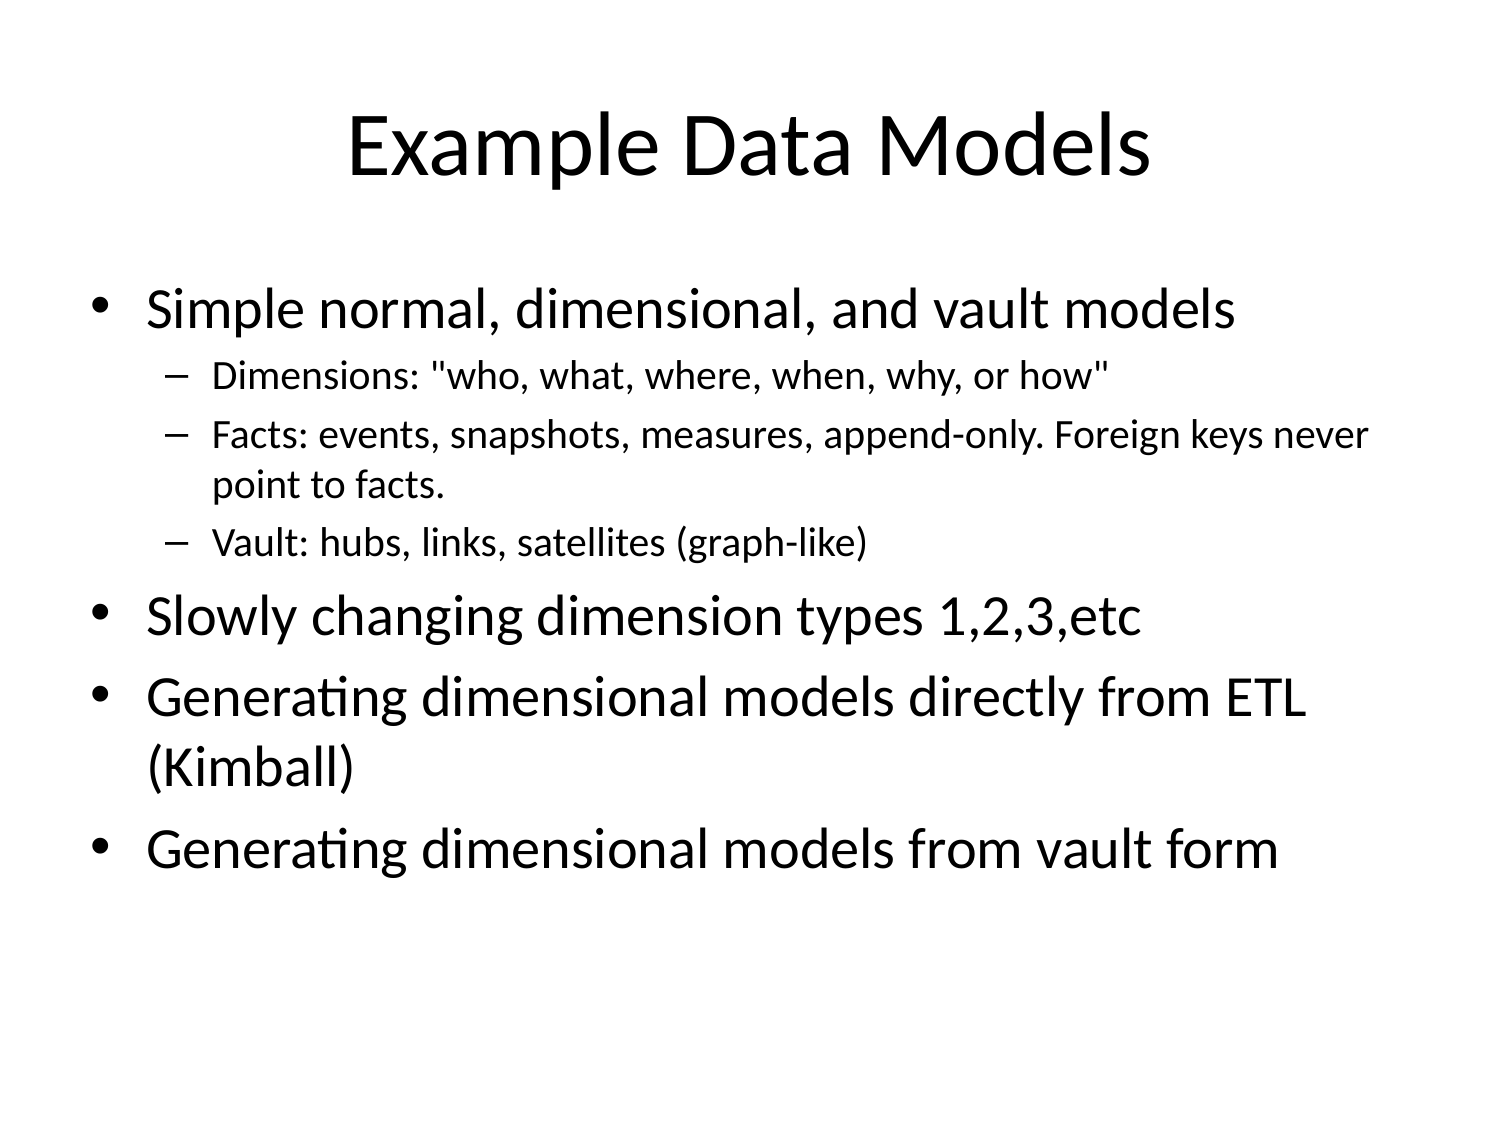

# Example Data Models
Simple normal, dimensional, and vault models
Dimensions: "who, what, where, when, why, or how"
Facts: events, snapshots, measures, append-only. Foreign keys never point to facts.
Vault: hubs, links, satellites (graph-like)
Slowly changing dimension types 1,2,3,etc
Generating dimensional models directly from ETL (Kimball)
Generating dimensional models from vault form